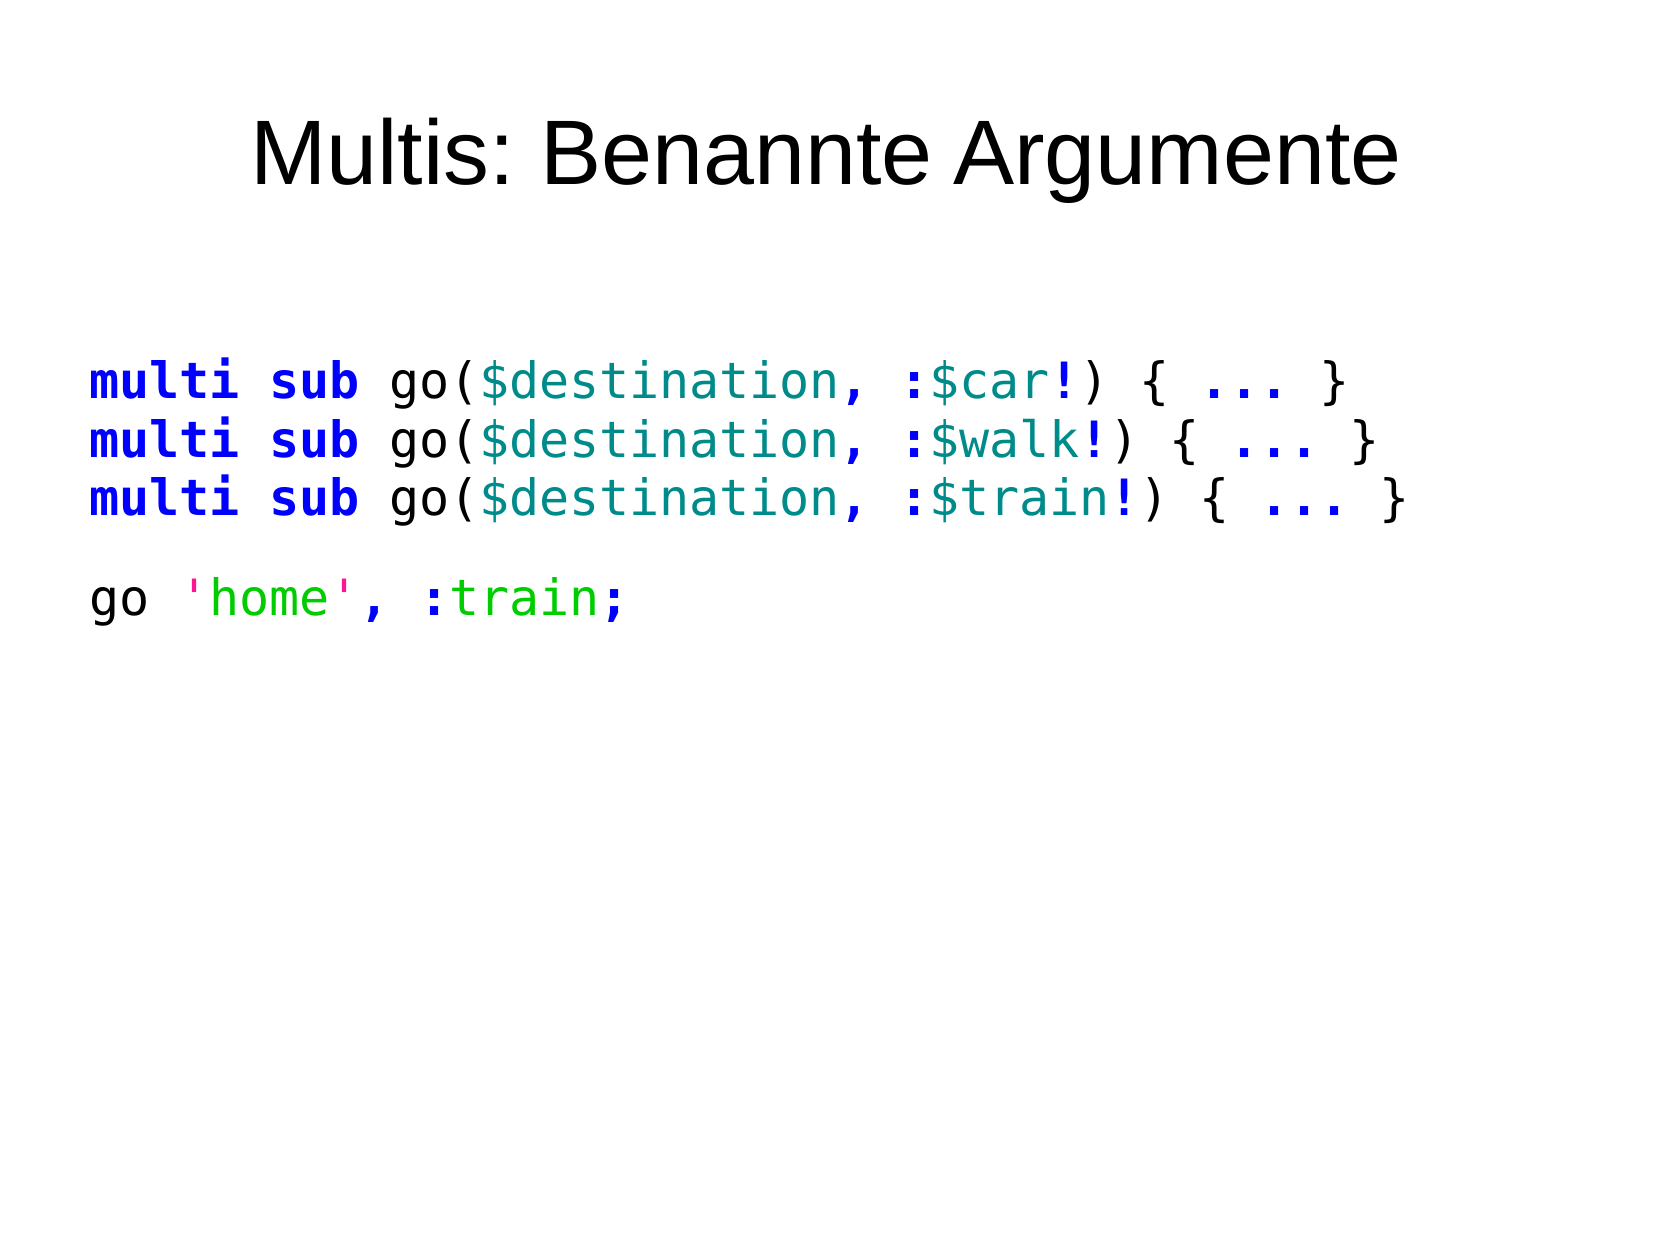

# Multis: Benannte Argumente
multi sub go($destination, :$car!) { ... }
multi sub go($destination, :$walk!) { ... }
multi sub go($destination, :$train!) { ... }
go 'home', :train;